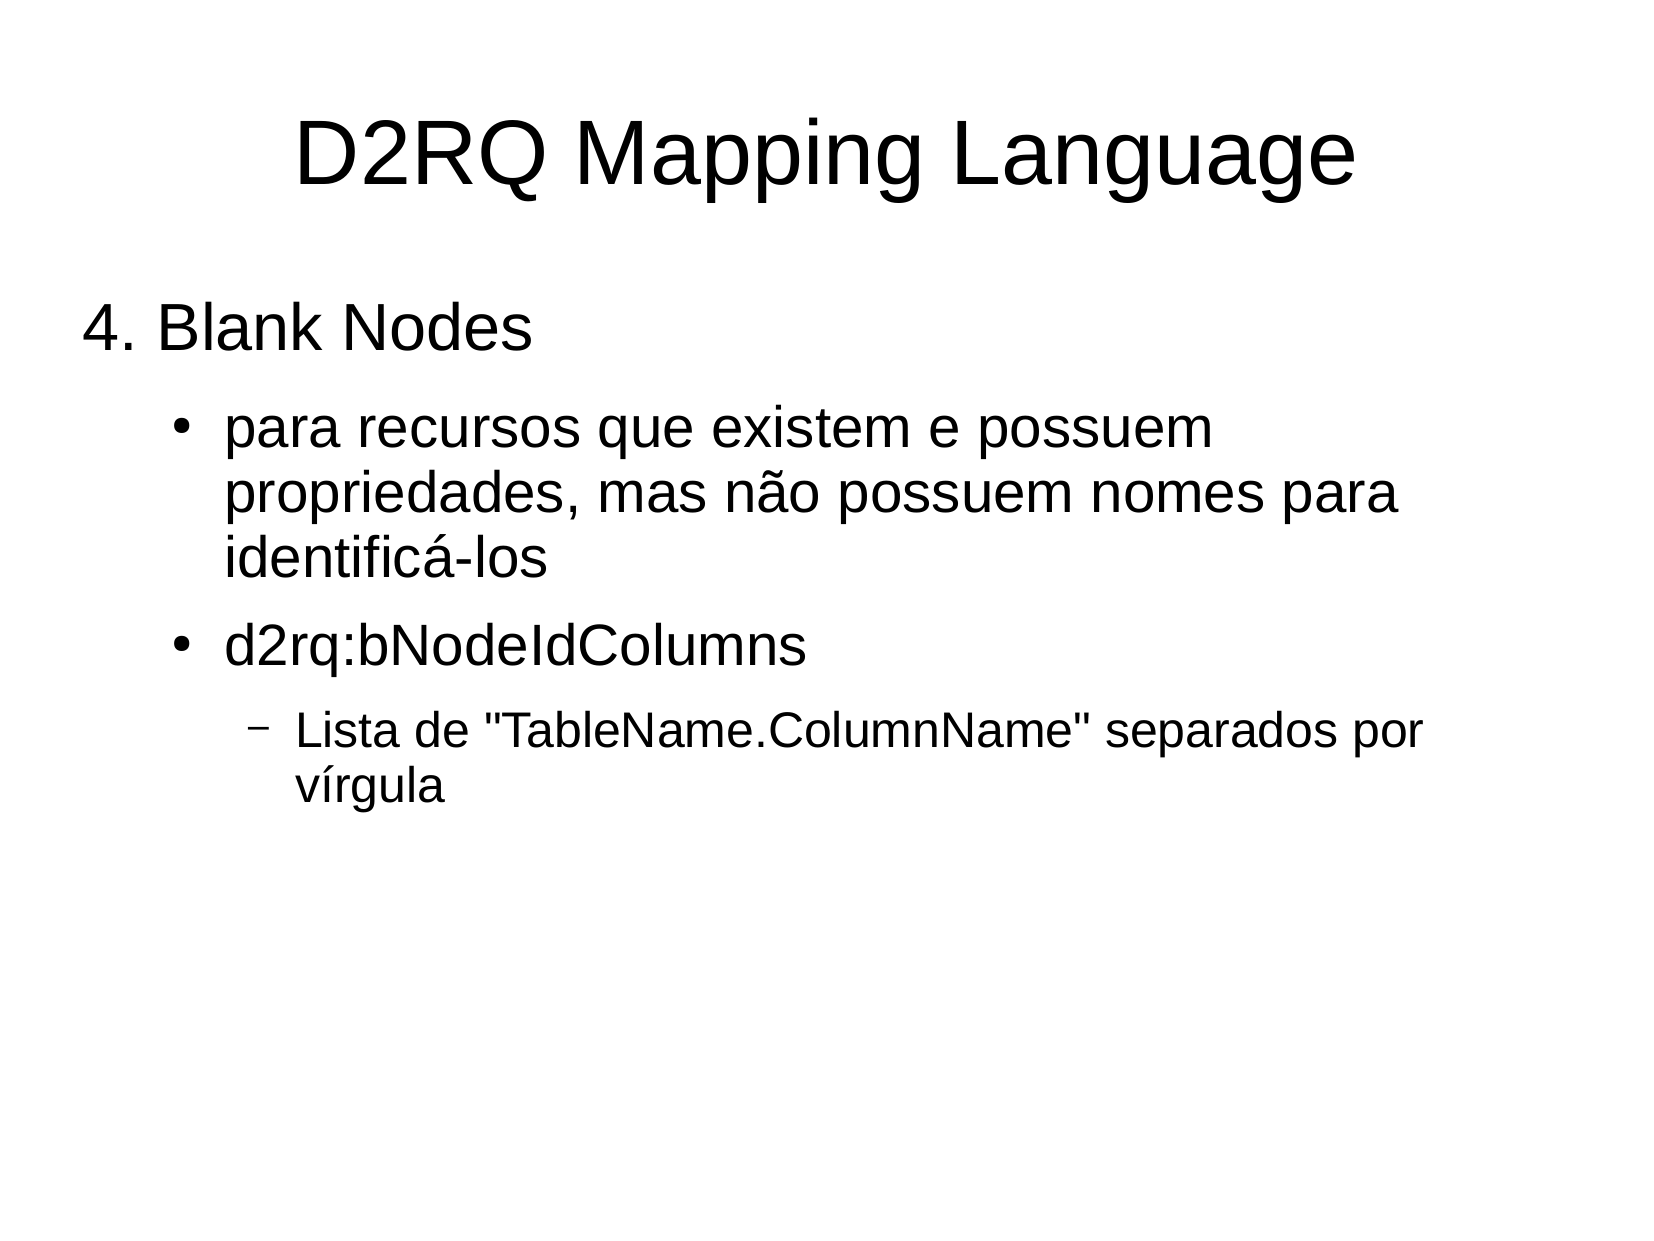

# D2RQ Mapping Language
4. Blank Nodes
para recursos que existem e possuem propriedades, mas não possuem nomes para identificá-los
d2rq:bNodeIdColumns
Lista de "TableName.ColumnName" separados por vírgula